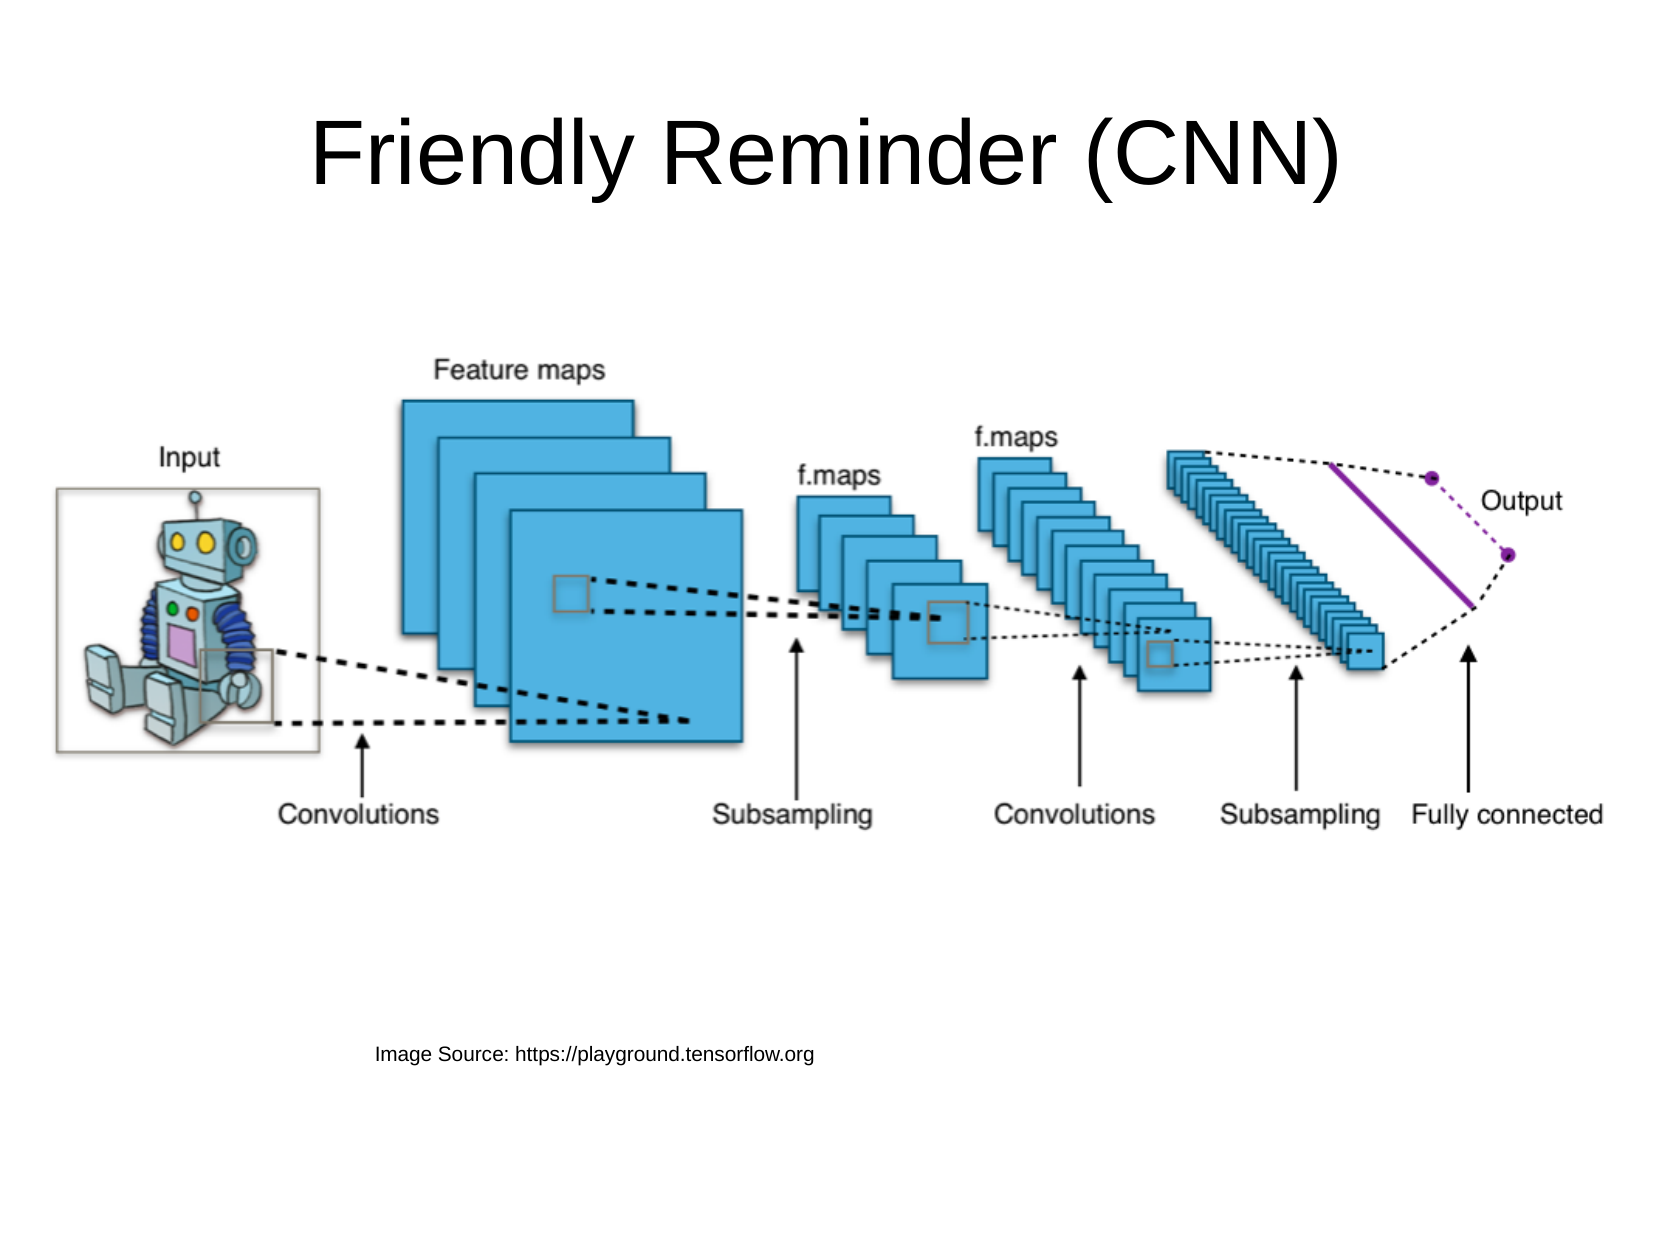

# Friendly Reminder (CNN)
Image Source: https://playground.tensorflow.org